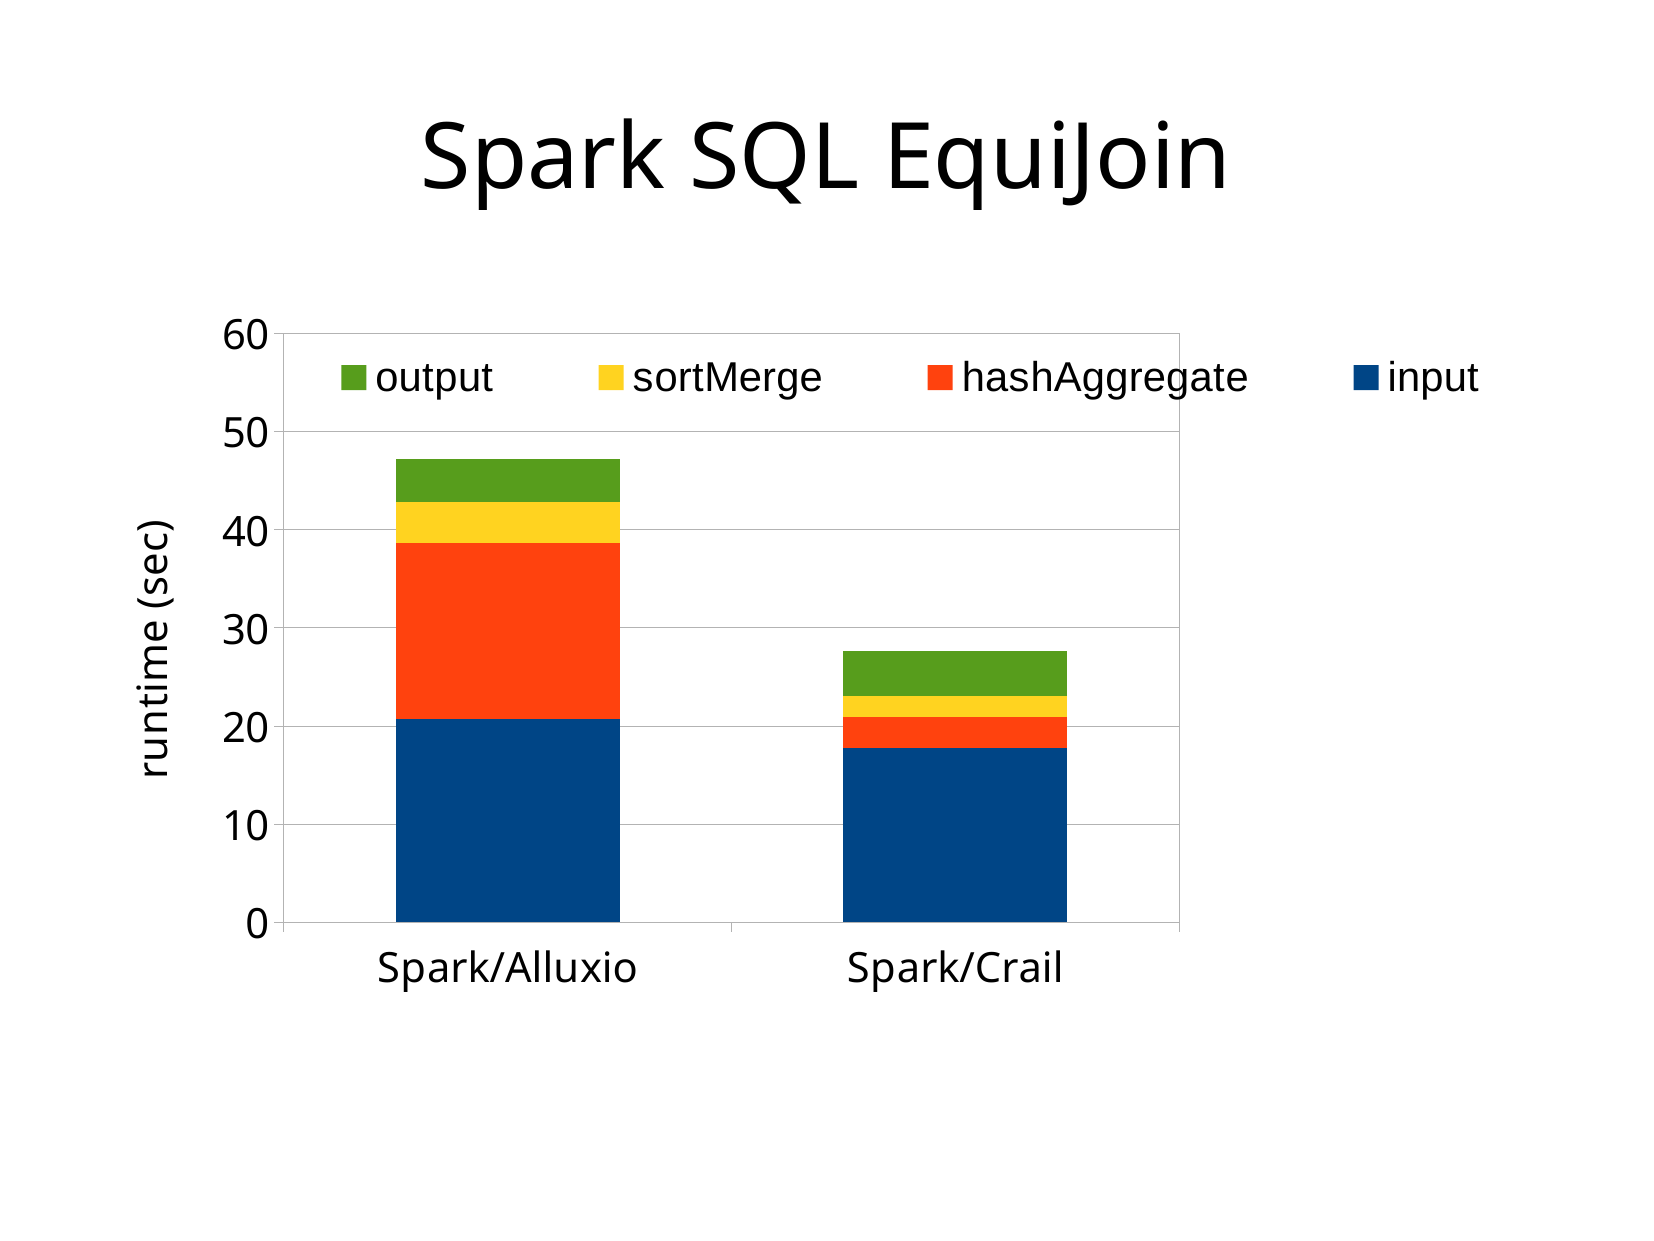

# Spark SQL EquiJoin
### Chart
| Category | input | hashAggregate | sortMerge | output |
|---|---|---|---|---|
| Spark/Alluxio | 20.7 | 17.9 | 4.2 | 4.4 |
| Spark/Crail | 17.8 | 3.1 | 2.2 | 4.5 |